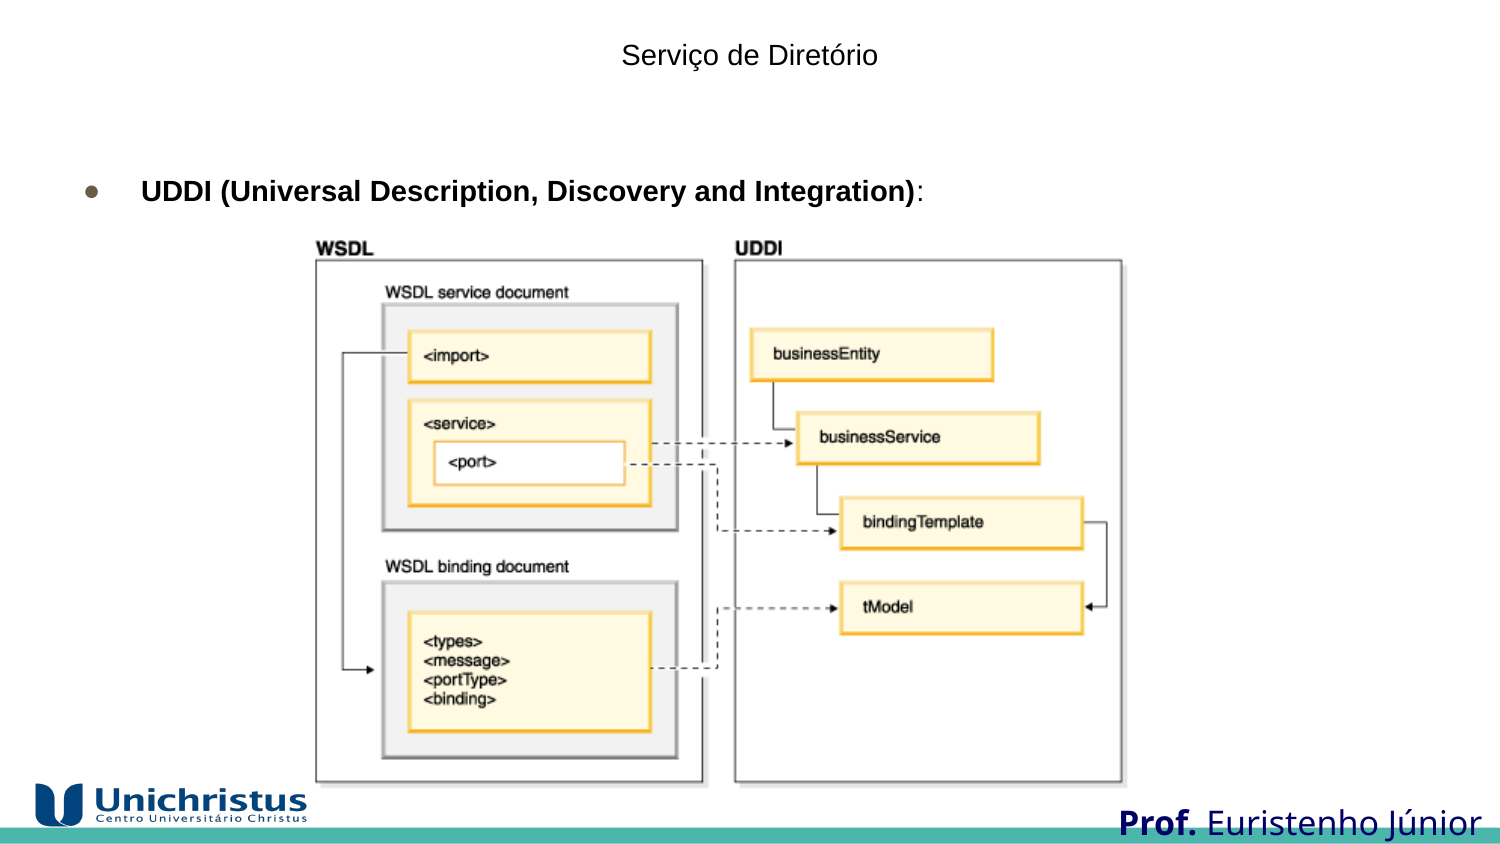

# Serviço de Diretório
UDDI (Universal Description, Discovery and Integration):
Prof. Euristenho Júnior